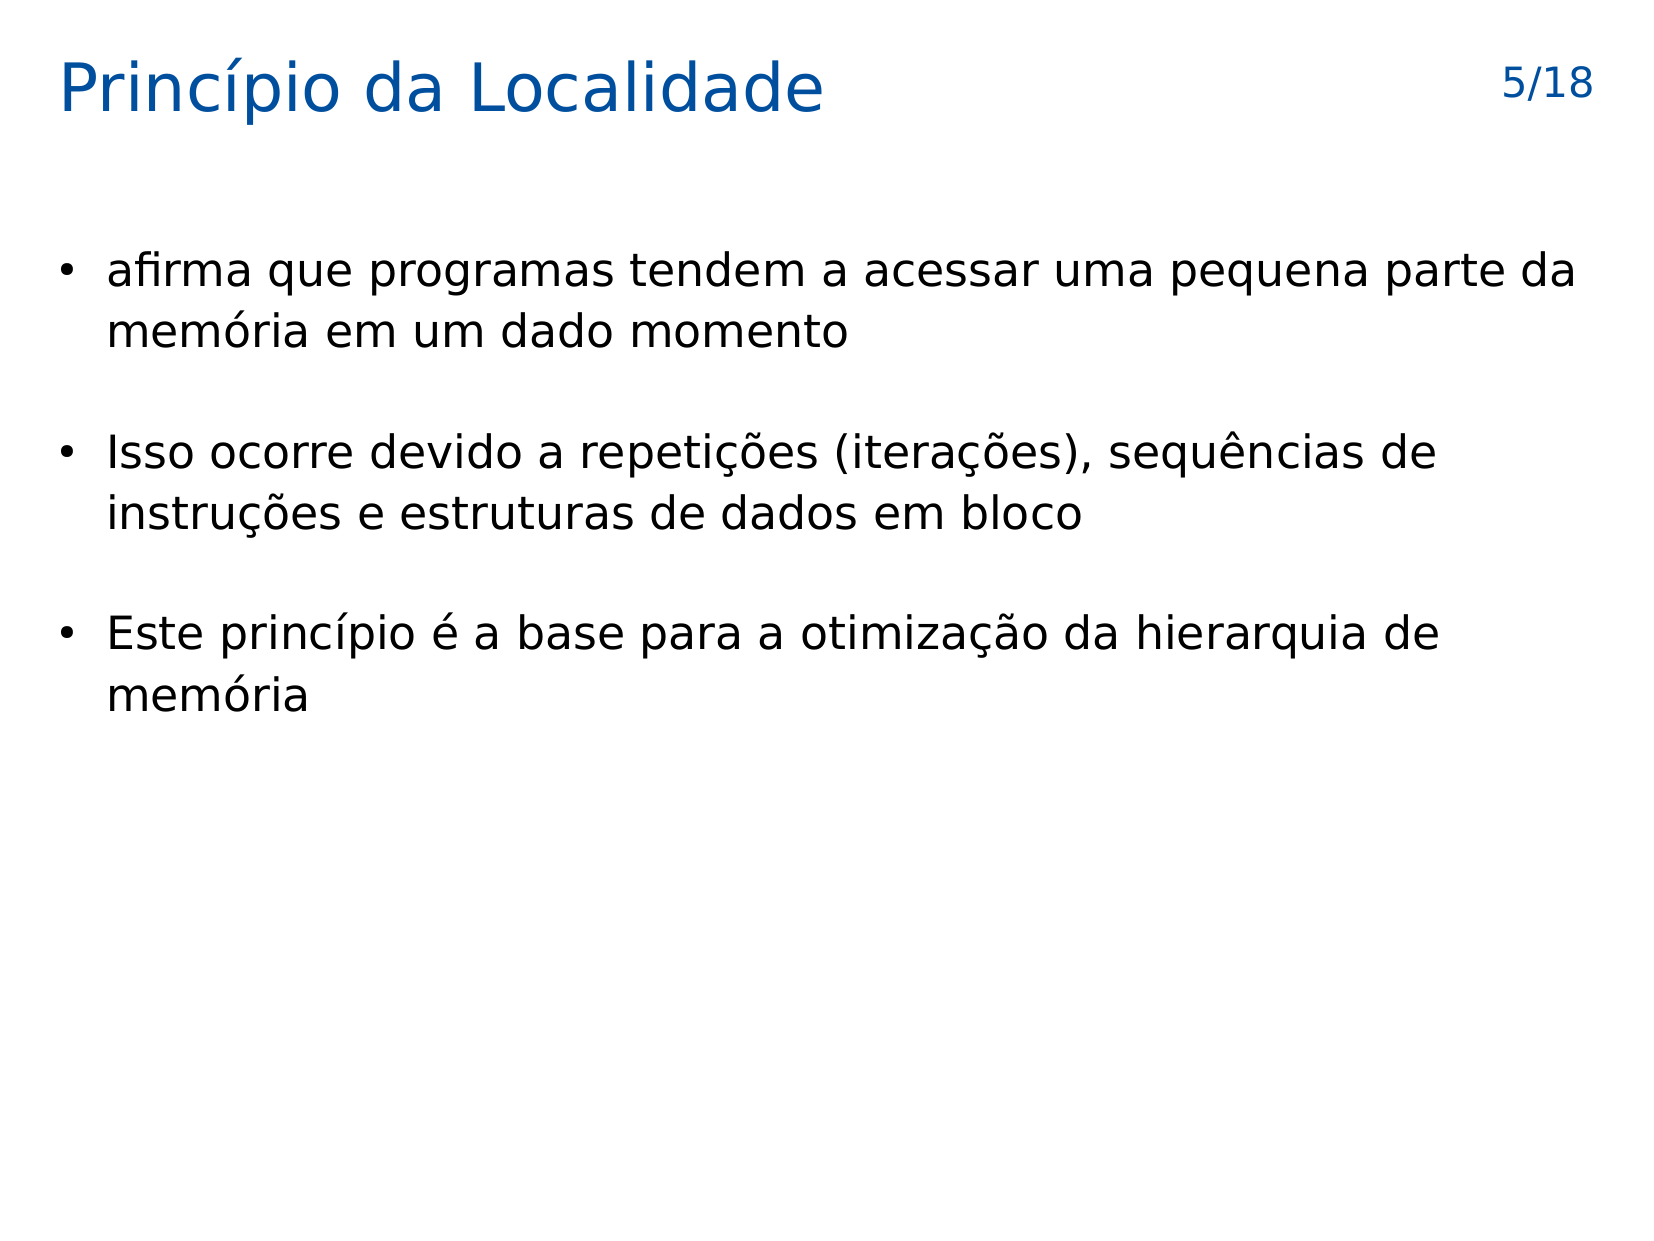

# Princípio da Localidade
5
afirma que programas tendem a acessar uma pequena parte da memória em um dado momento
Isso ocorre devido a repetições (iterações), sequências de instruções e estruturas de dados em bloco
Este princípio é a base para a otimização da hierarquia de memória